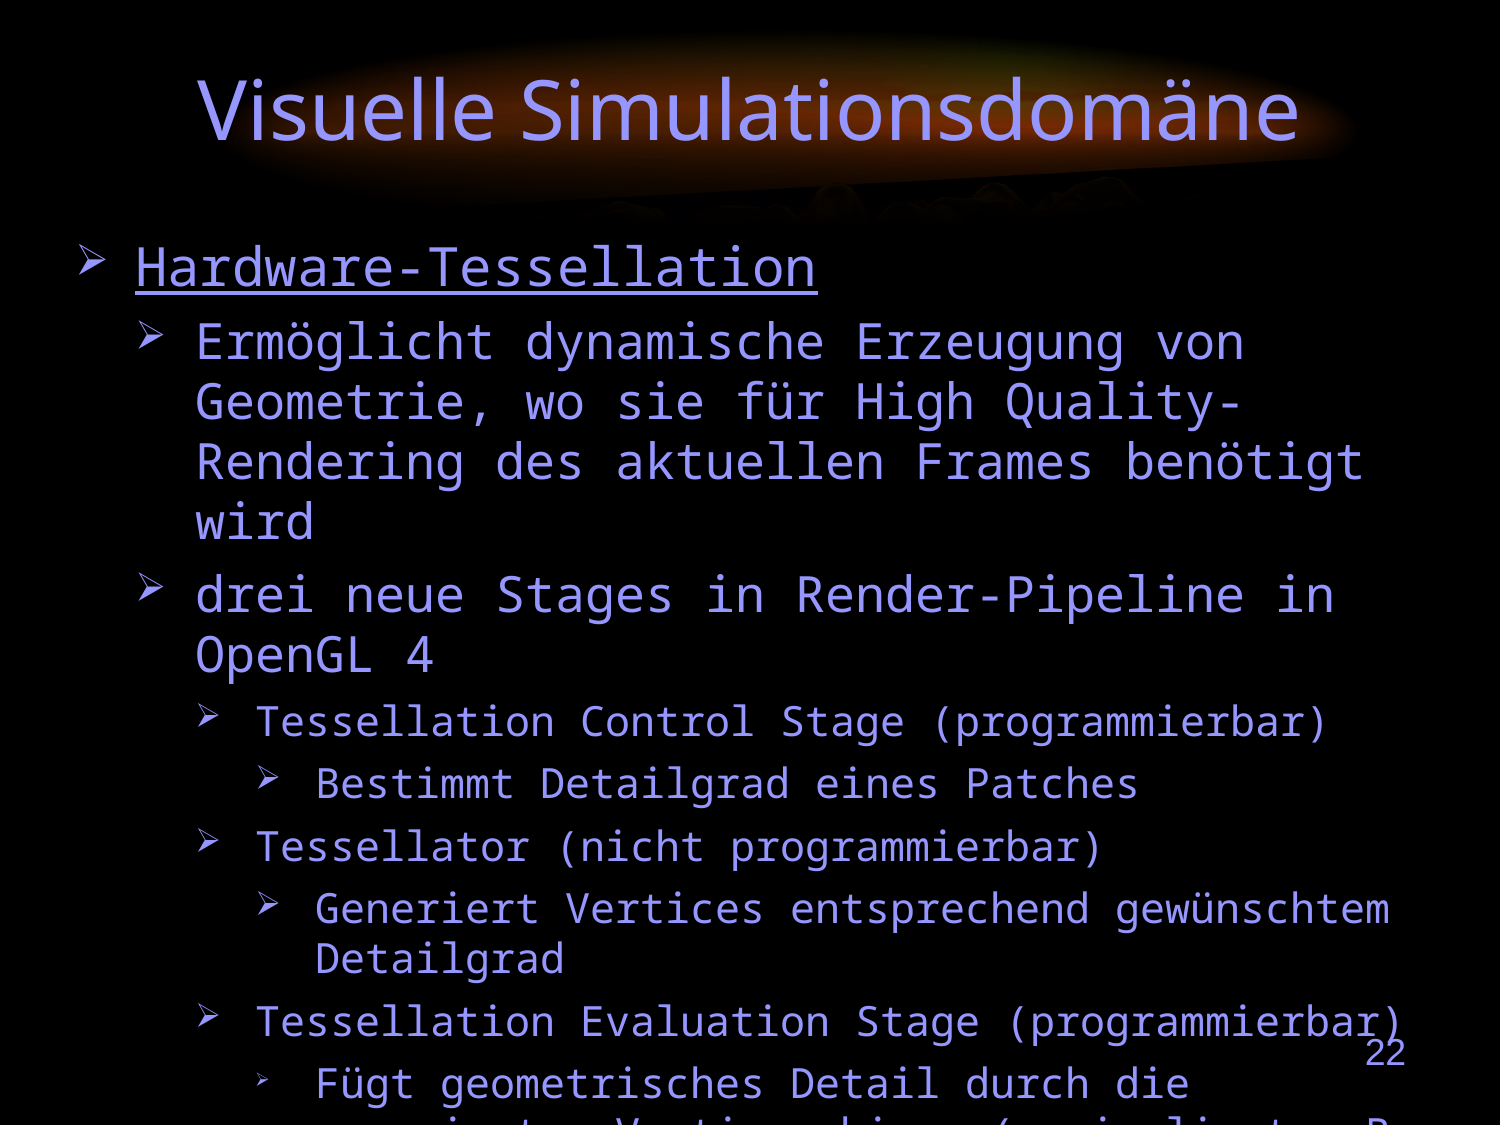

Visuelle Simulationsdomäne
Hardware-Tessellation
Ermöglicht dynamische Erzeugung von Geometrie, wo sie für High Quality-Rendering des aktuellen Frames benötigt wird
drei neue Stages in Render-Pipeline in OpenGL 4
Tessellation Control Stage (programmierbar)
Bestimmt Detailgrad eines Patches
Tessellator (nicht programmierbar)
Generiert Vertices entsprechend gewünschtem Detailgrad
Tessellation Evaluation Stage (programmierbar)
Fügt geometrisches Detail durch die generierten Vertices hinzu (manipuliert z.B. Vertex-Position)
22